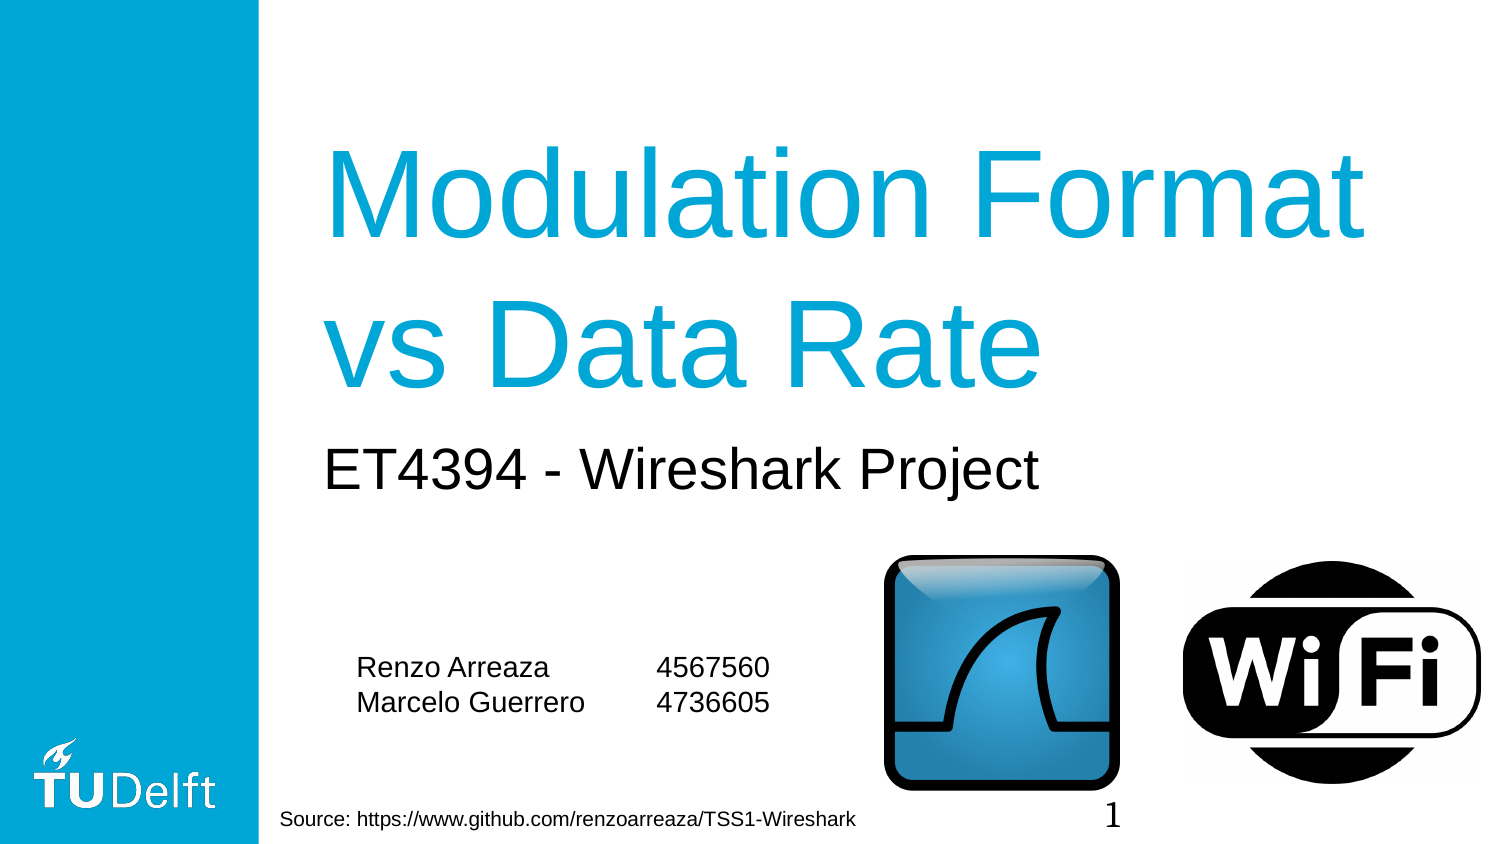

# Modulation Format vs Data Rate
ET4394 - Wireshark Project
Renzo Arreaza		4567560
Marcelo Guerrero	4736605
Source: https://www.github.com/renzoarreaza/TSS1-Wireshark